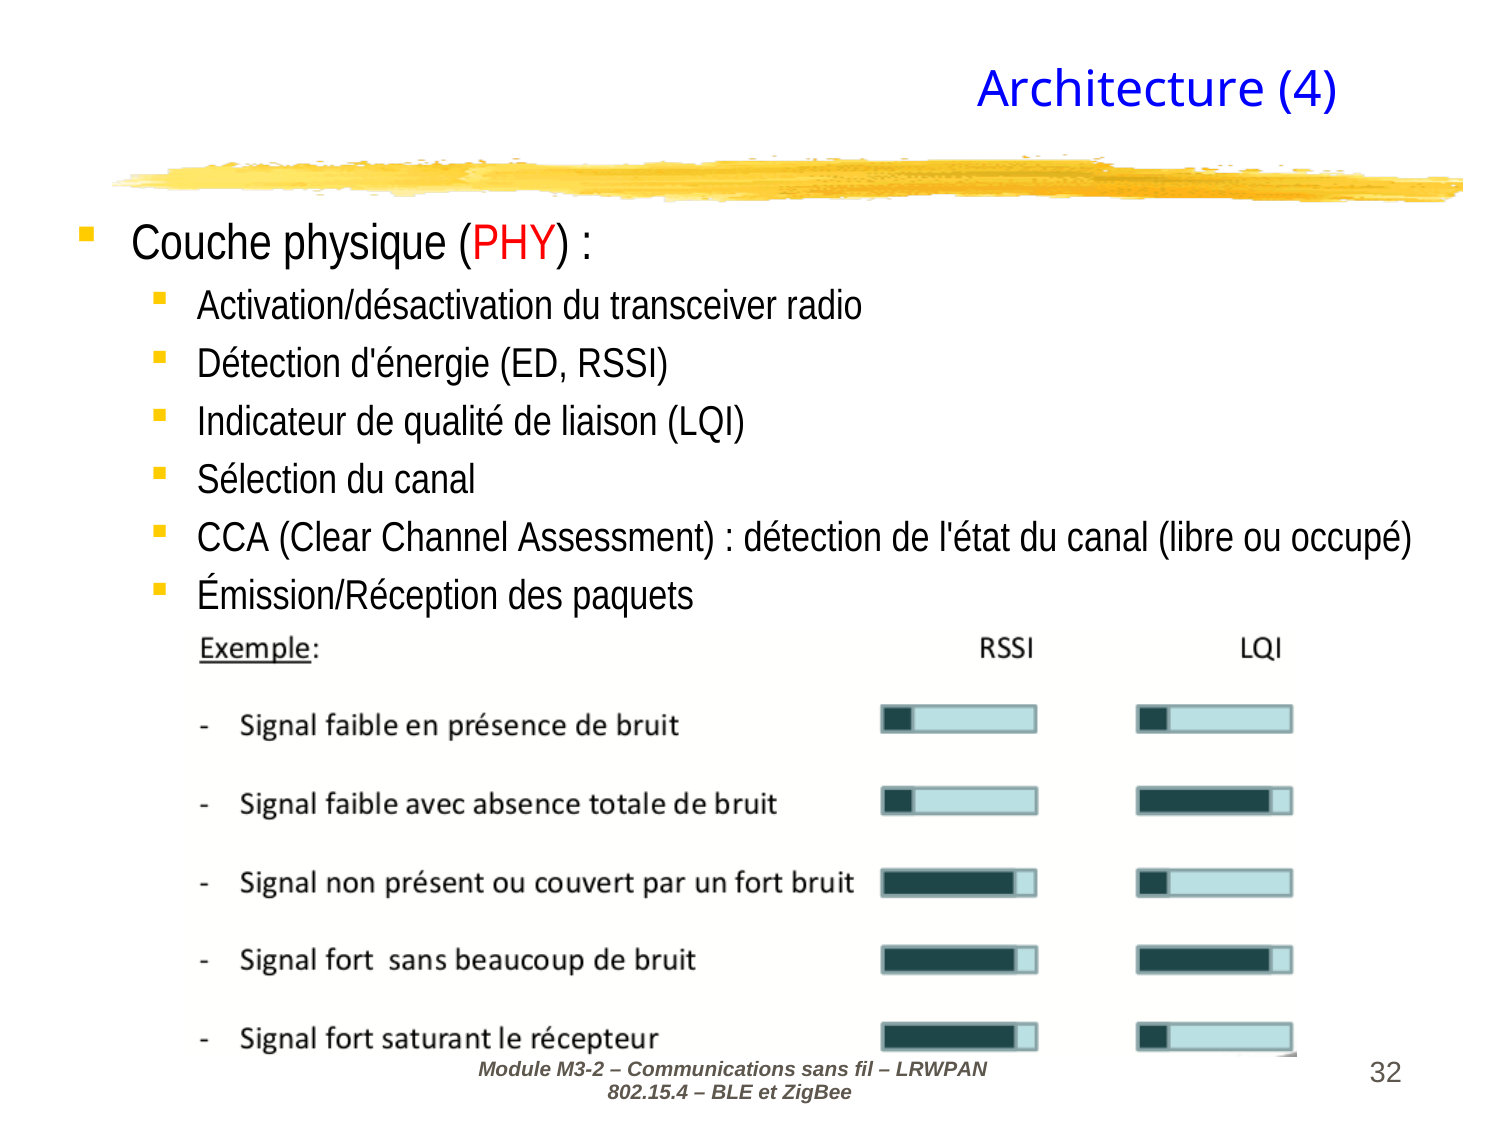

# Architecture (4)
Couche physique (PHY) :
Activation/désactivation du transceiver radio
Détection d'énergie (ED, RSSI)
Indicateur de qualité de liaison (LQI)
Sélection du canal
CCA (Clear Channel Assessment) : détection de l'état du canal (libre ou occupé)
Émission/Réception des paquets
32